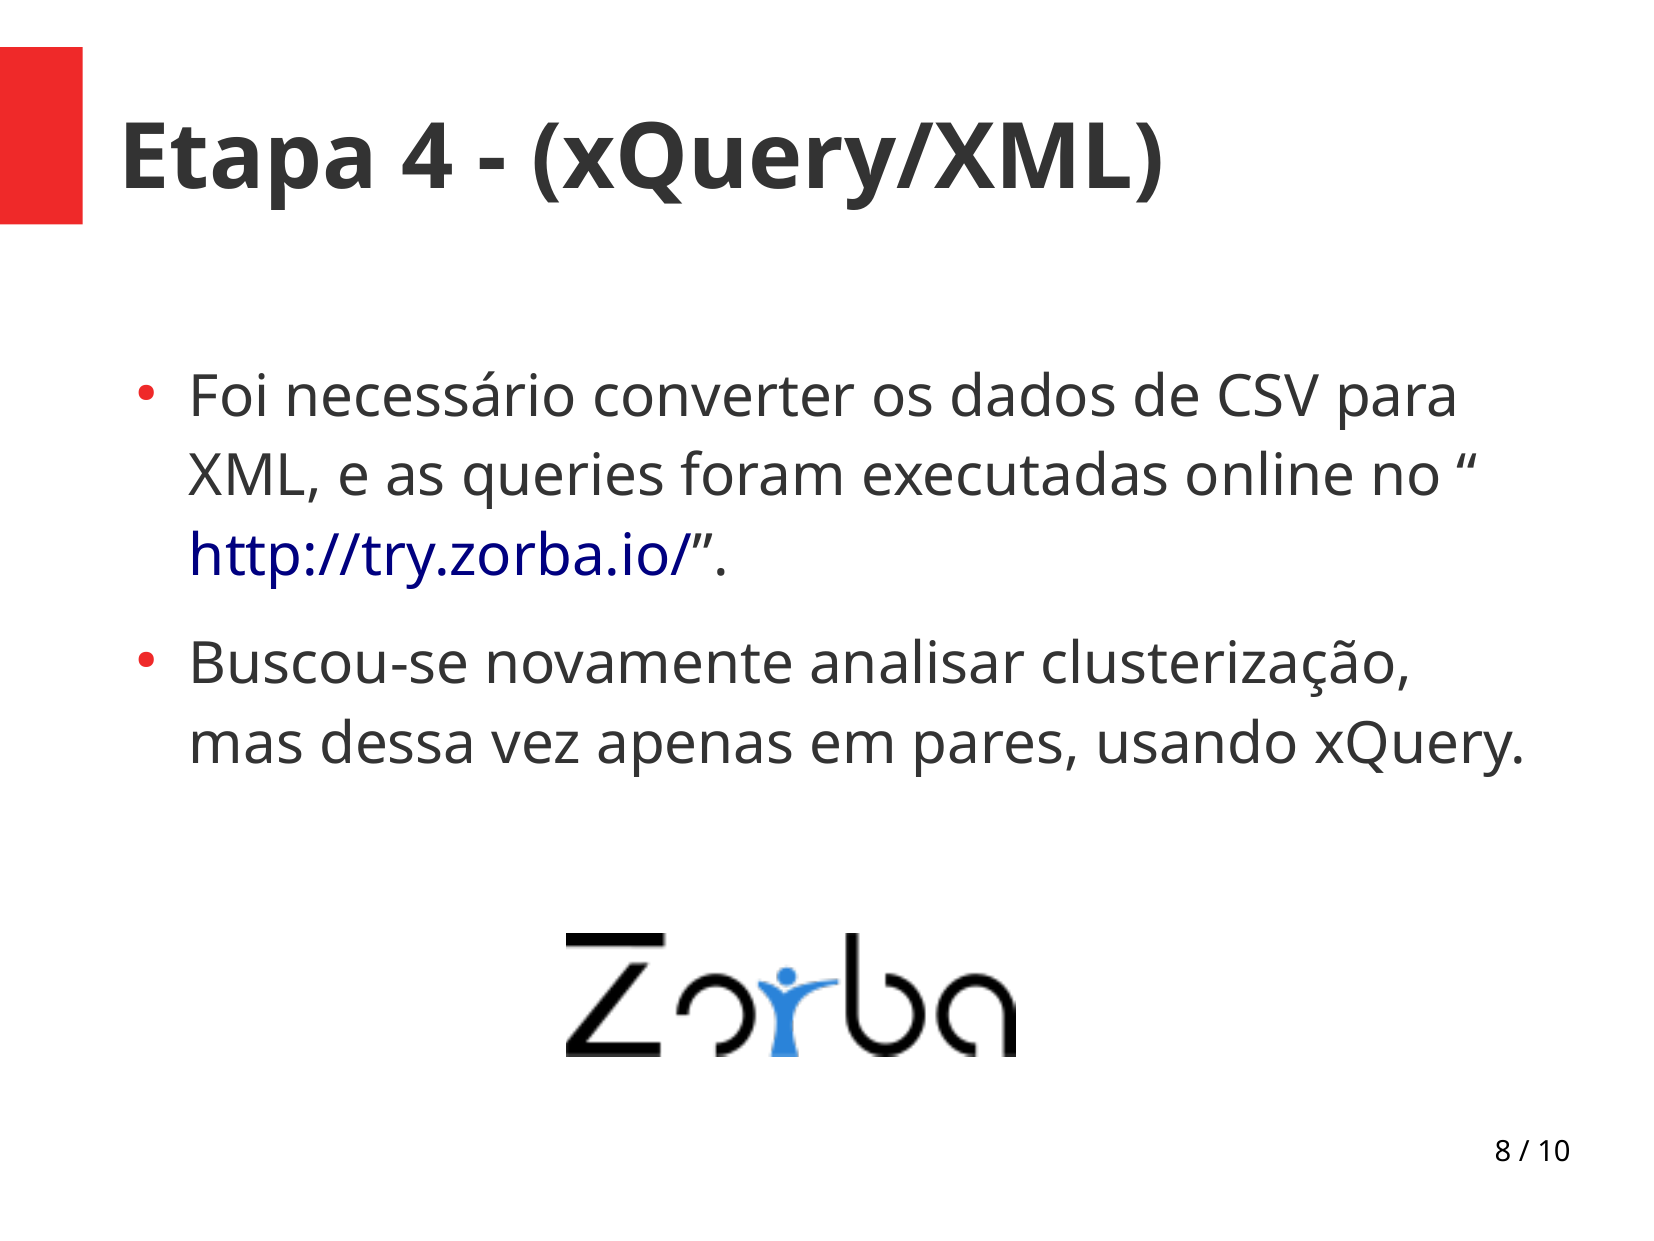

# Etapa 4 - (xQuery/XML)
Foi necessário converter os dados de CSV para XML, e as queries foram executadas online no “http://try.zorba.io/”.
Buscou-se novamente analisar clusterização, mas dessa vez apenas em pares, usando xQuery.
8